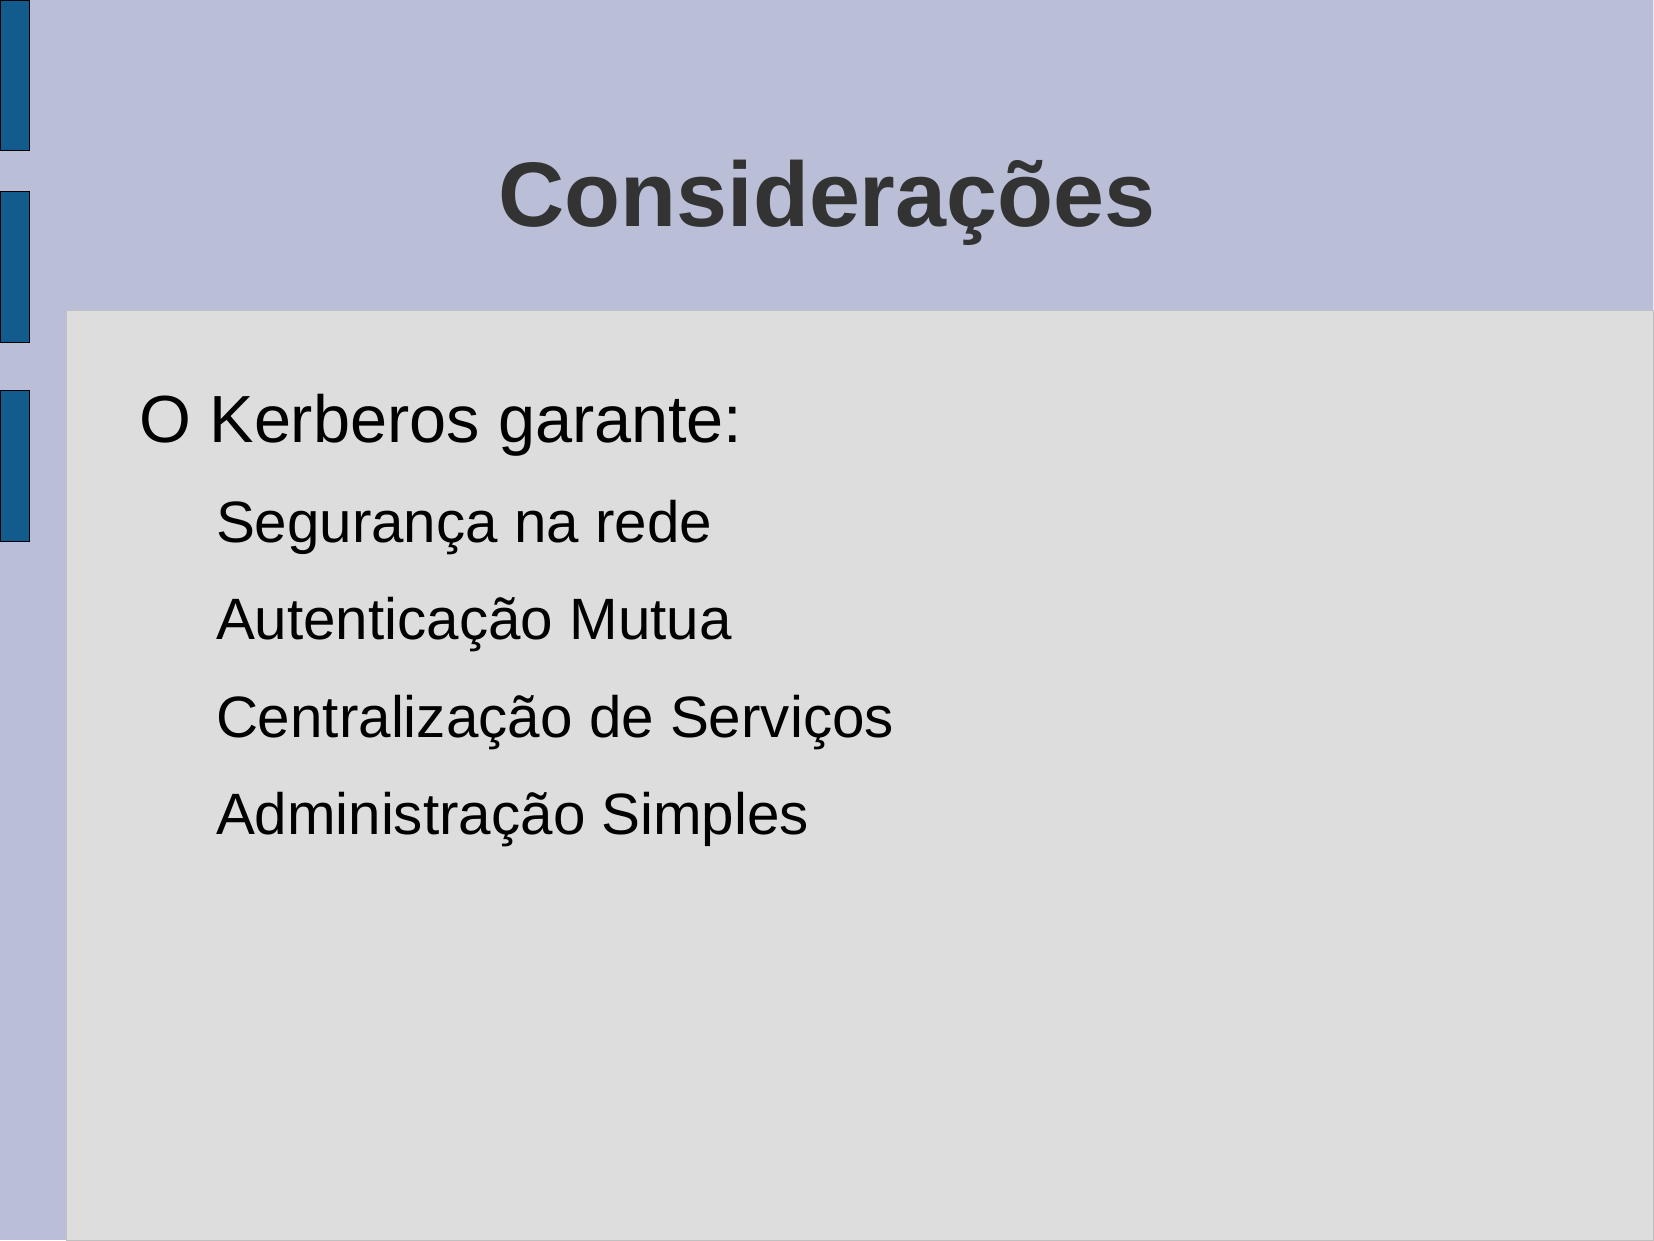

# Considerações
O Kerberos garante:
Segurança na rede
Autenticação Mutua
Centralização de Serviços
Administração Simples